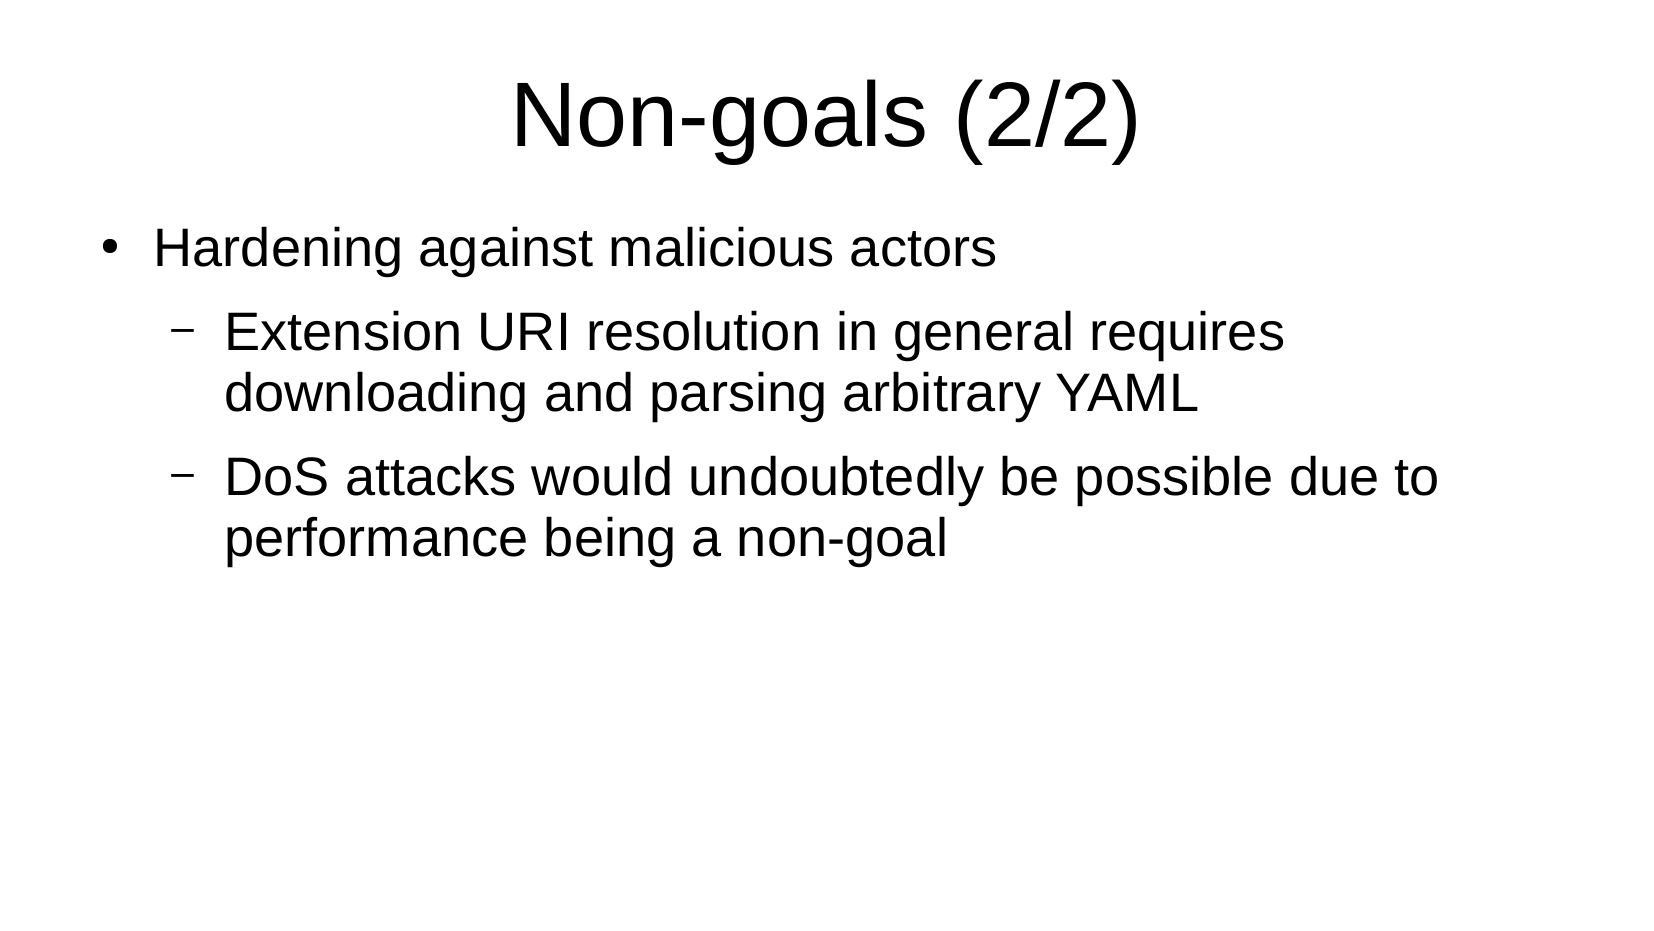

# Non-goals (2/2)
Hardening against malicious actors
Extension URI resolution in general requires downloading and parsing arbitrary YAML
DoS attacks would undoubtedly be possible due to performance being a non-goal